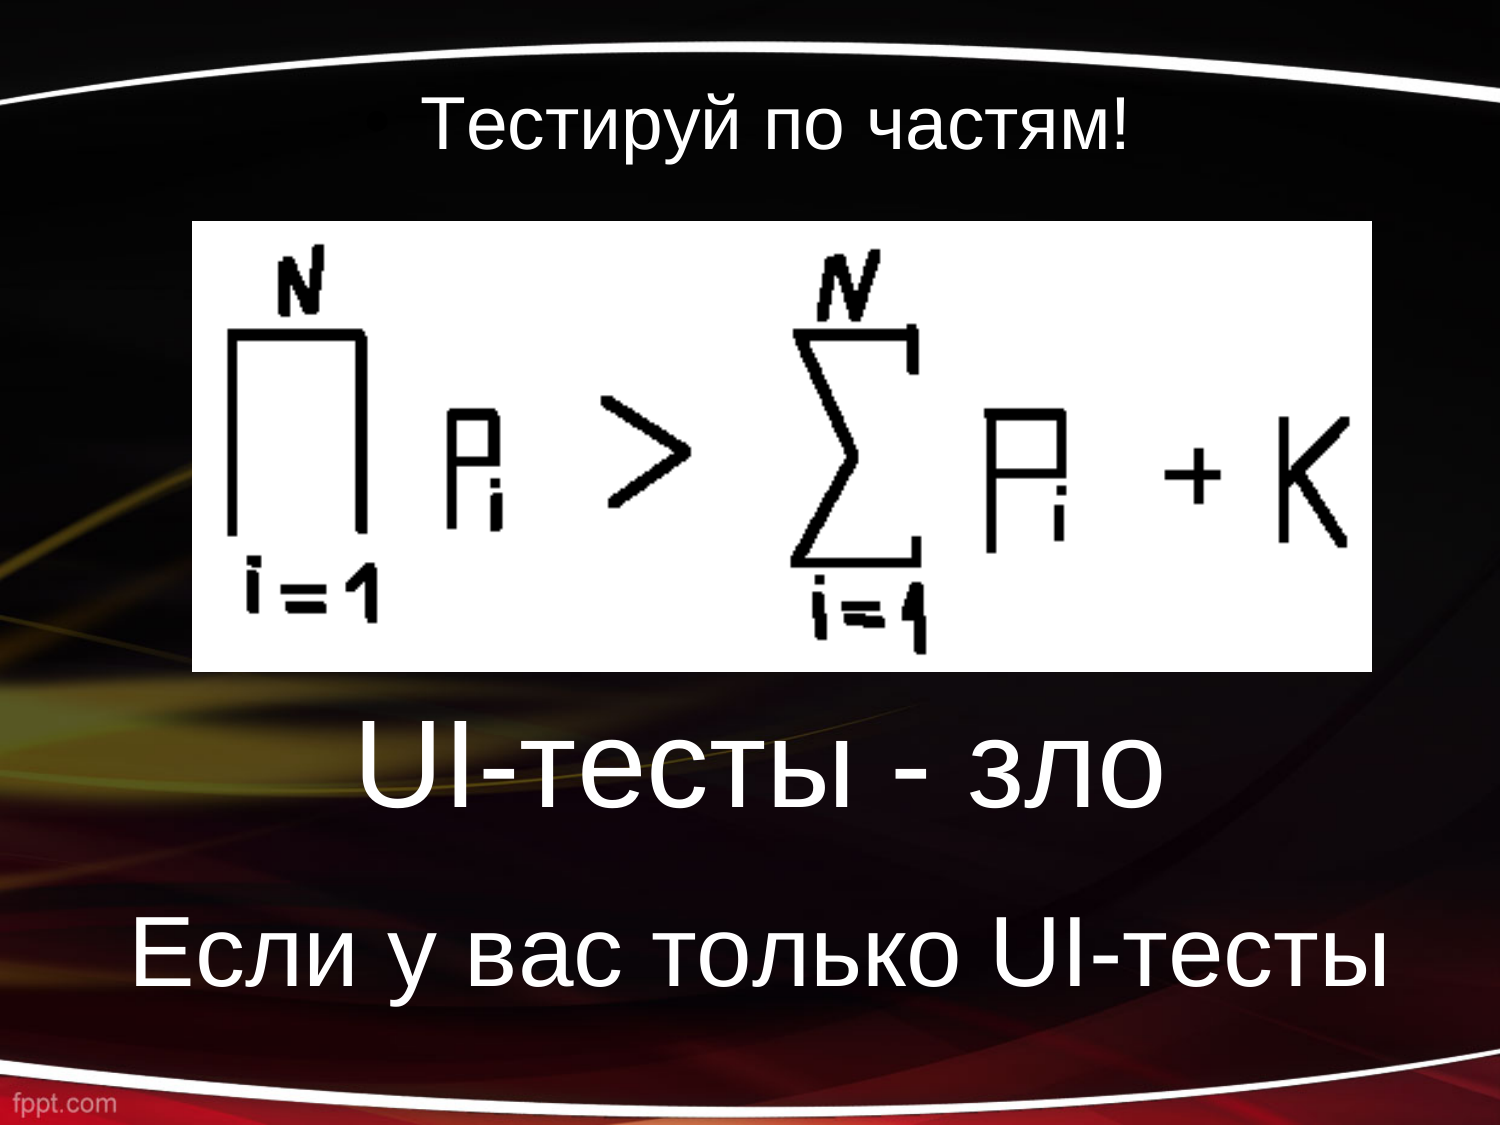

# Тестируй по частям!
UI-тесты - зло
Если у вас только UI-тесты